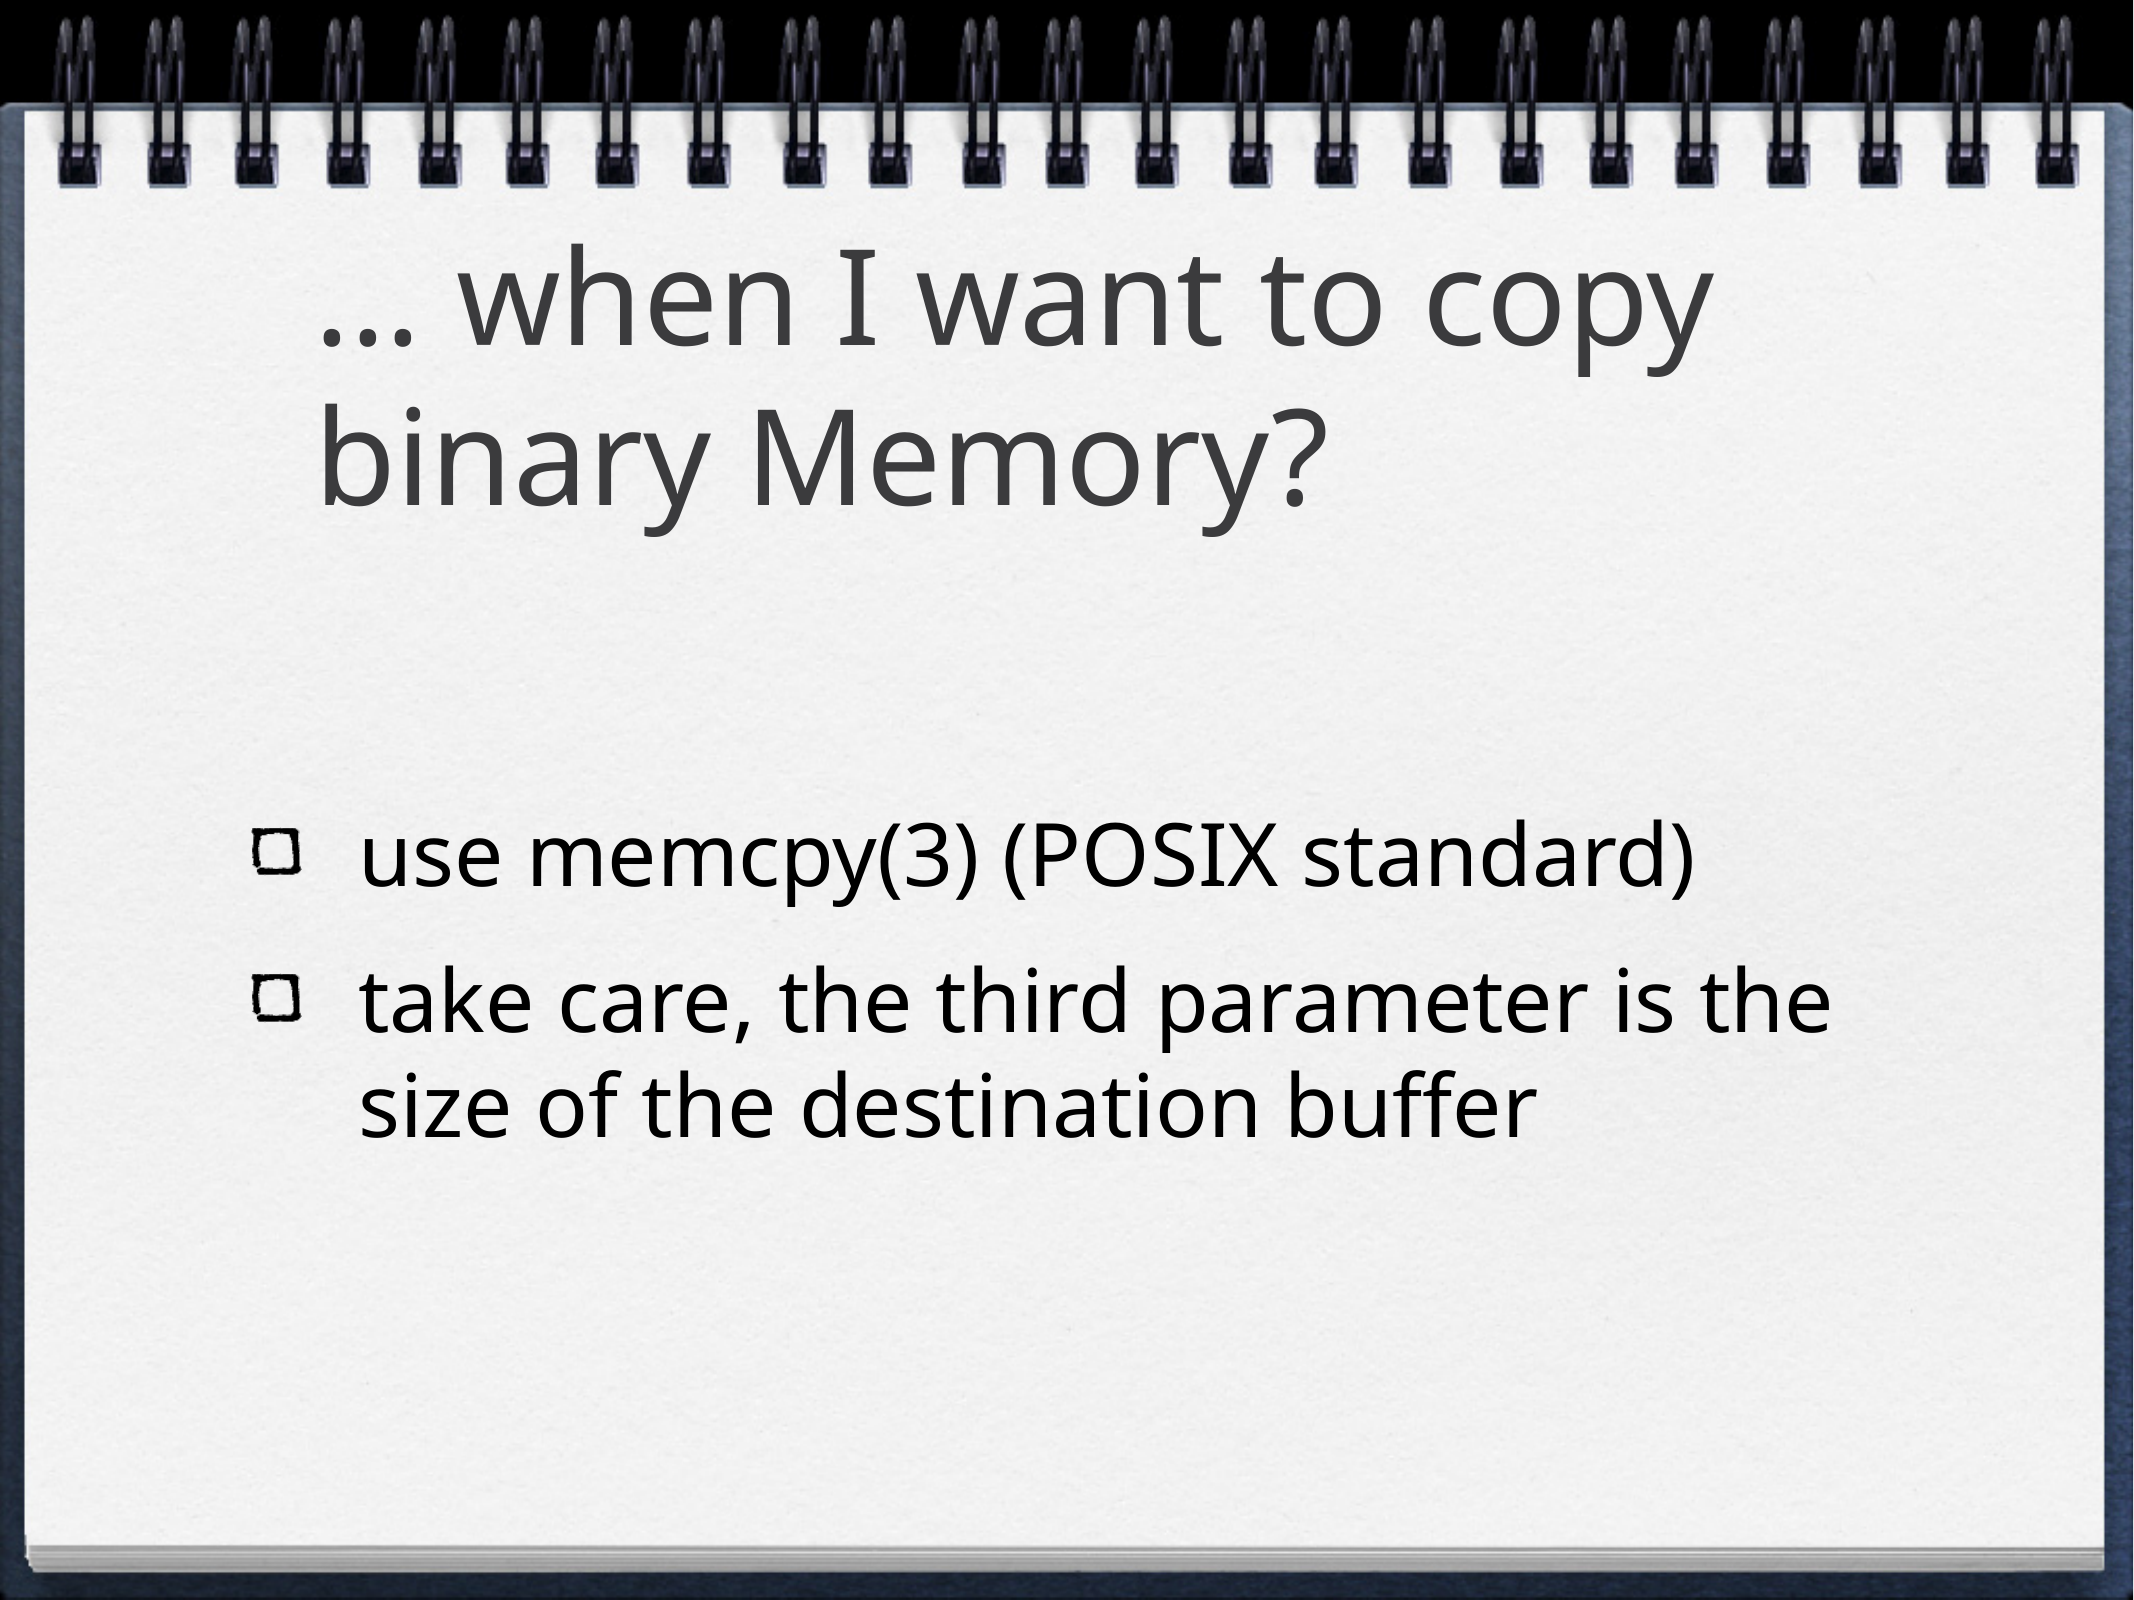

# ... when I want to copy binary Memory?
use memcpy(3) (POSIX standard)
take care, the third parameter is the size of the destination buffer